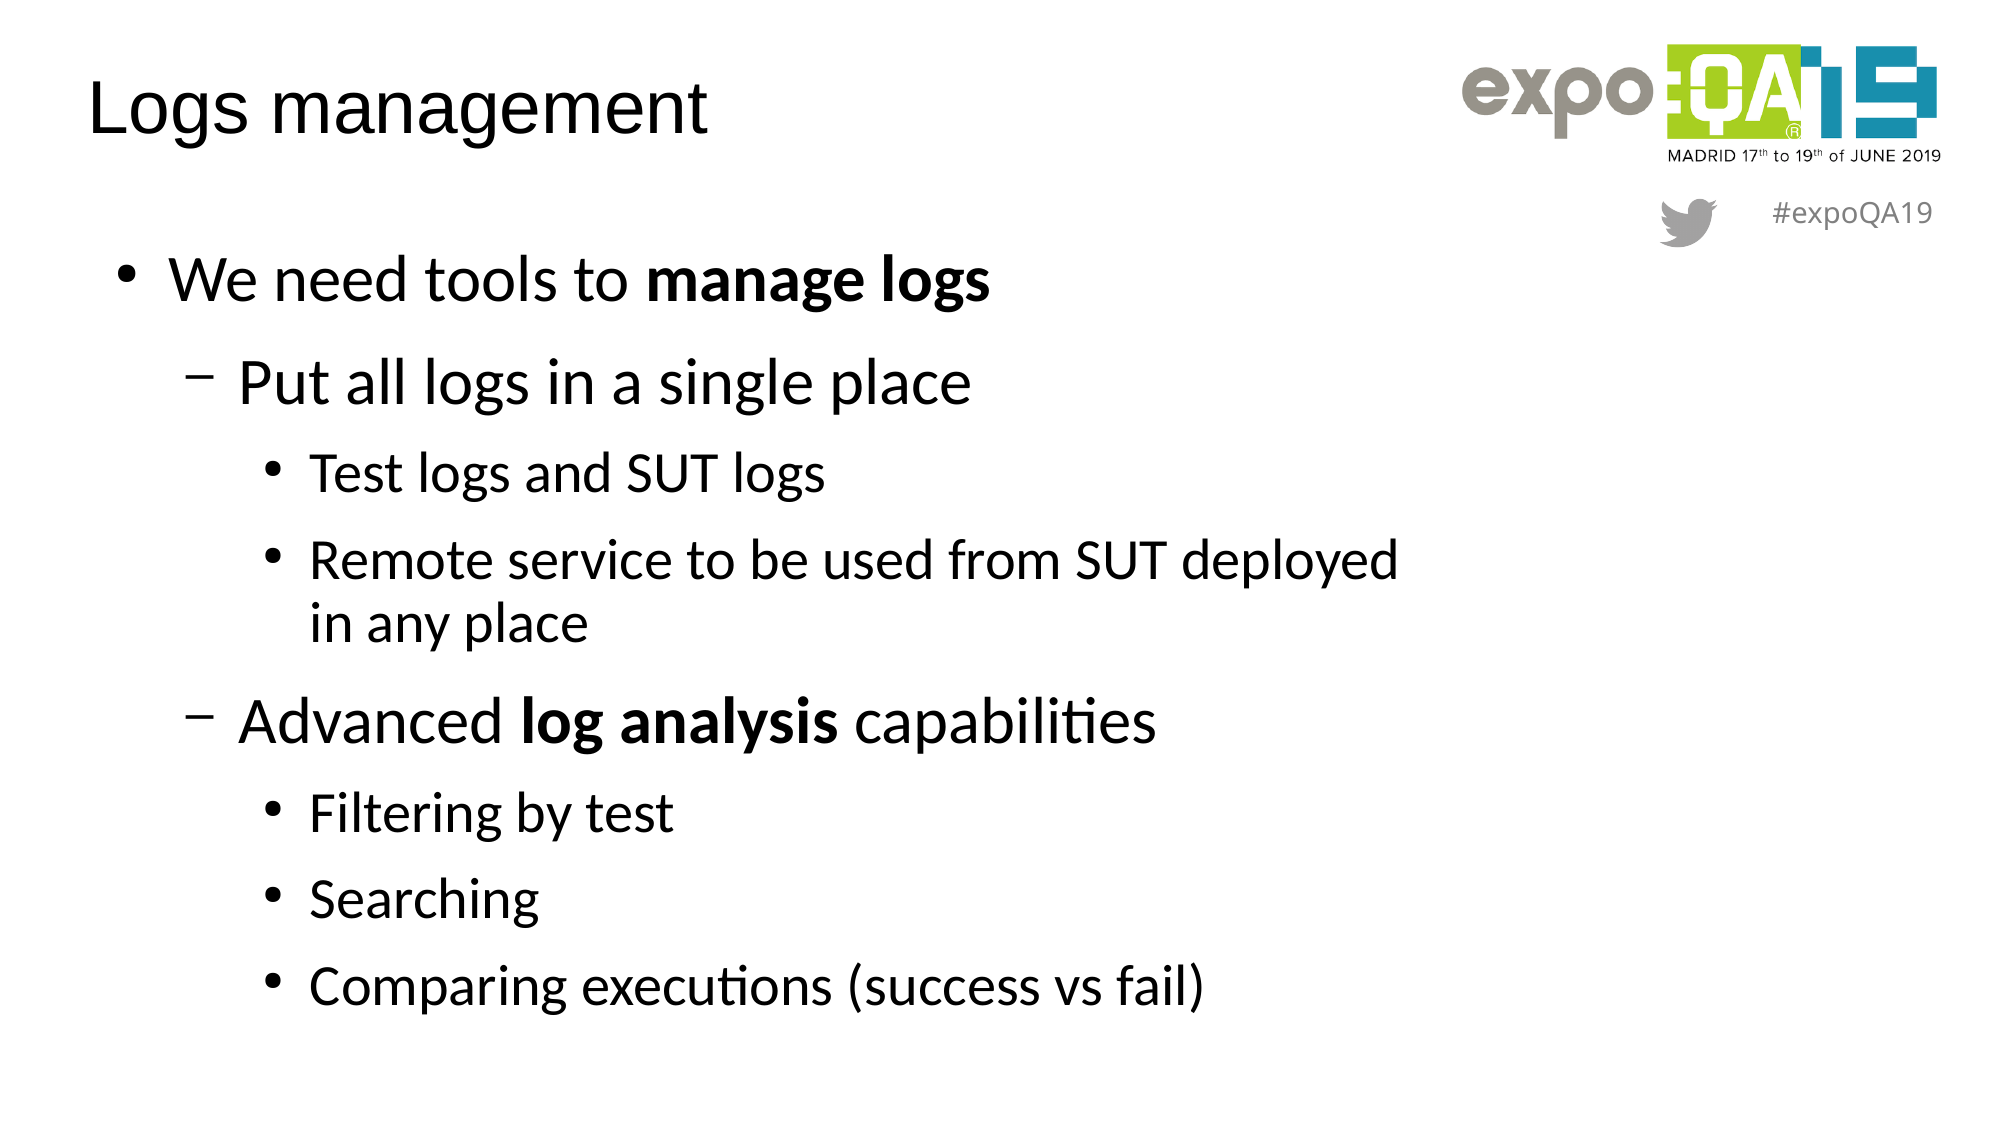

# Logs management
We need tools to manage logs
Put all logs in a single place
Test logs and SUT logs
Remote service to be used from SUT deployed in any place
Advanced log analysis capabilities
Filtering by test
Searching
Comparing executions (success vs fail)